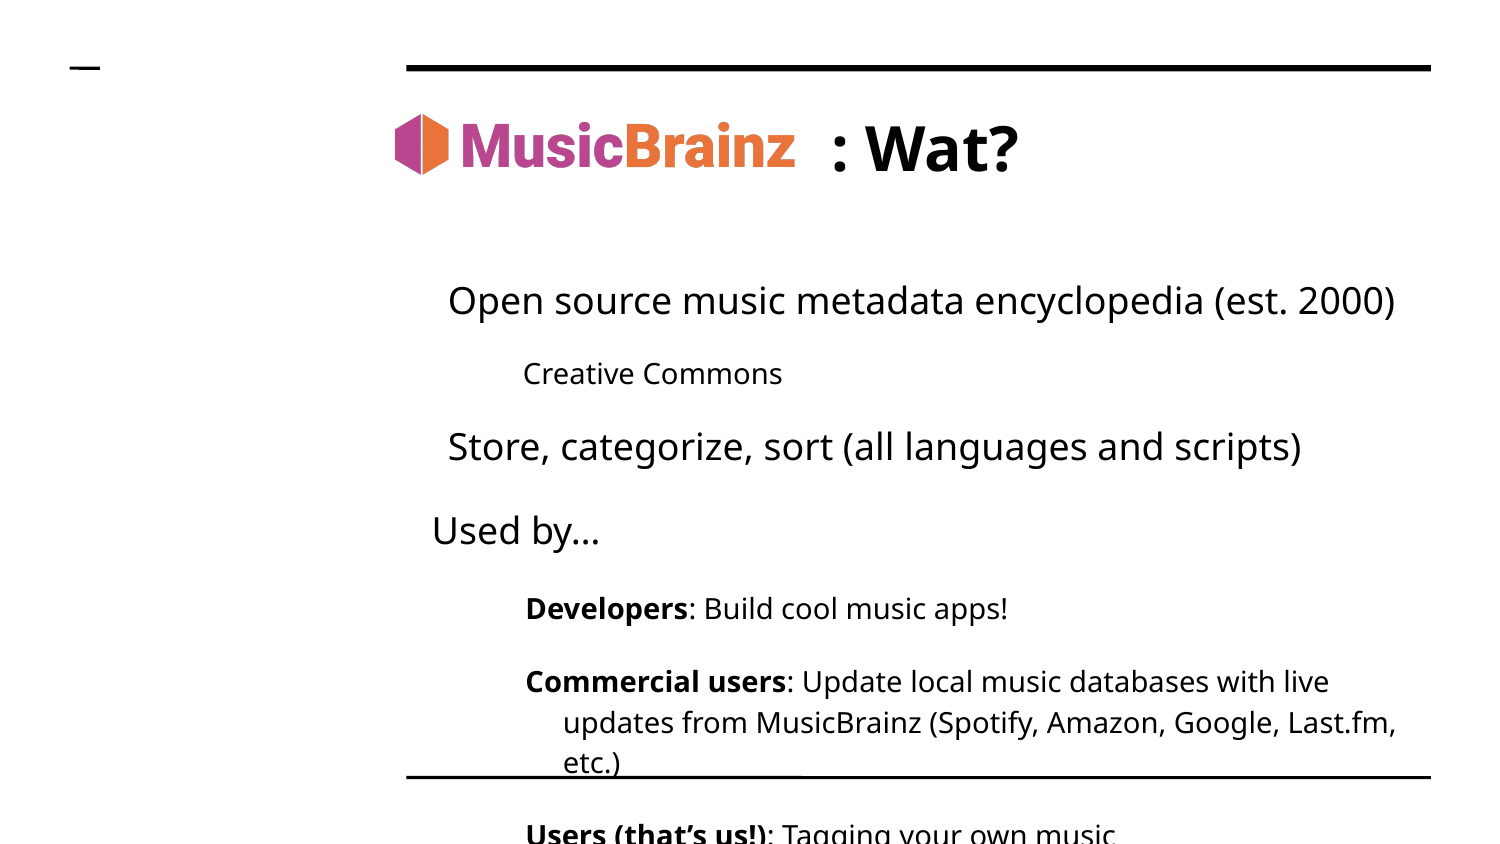

# : Wat?
Open source music metadata encyclopedia (est. 2000)
Creative Commons
Store, categorize, sort (all languages and scripts)
Used by…
Developers: Build cool music apps!
Commercial users: Update local music databases with live updates from MusicBrainz (Spotify, Amazon, Google, Last.fm, etc.)
Users (that’s us!): Tagging your own music